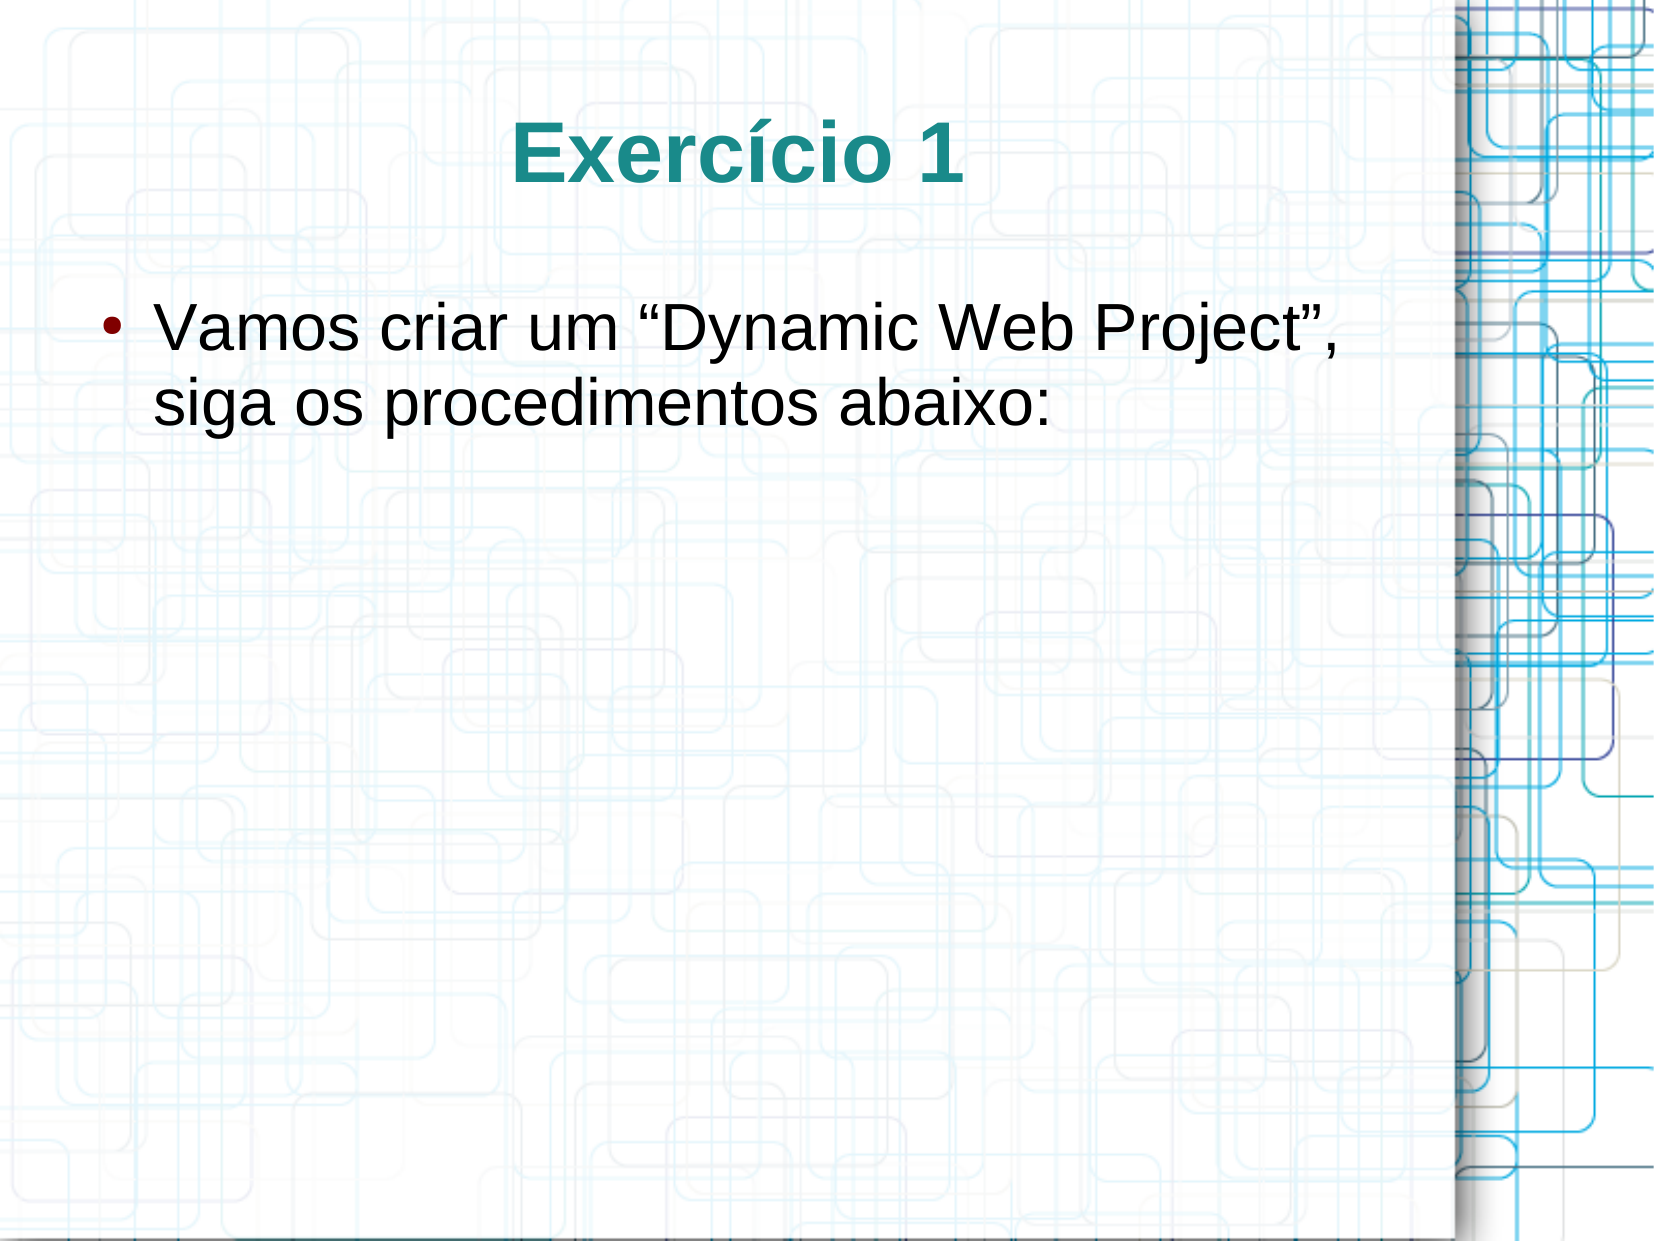

# Exercício 1
Vamos criar um “Dynamic Web Project”, siga os procedimentos abaixo: